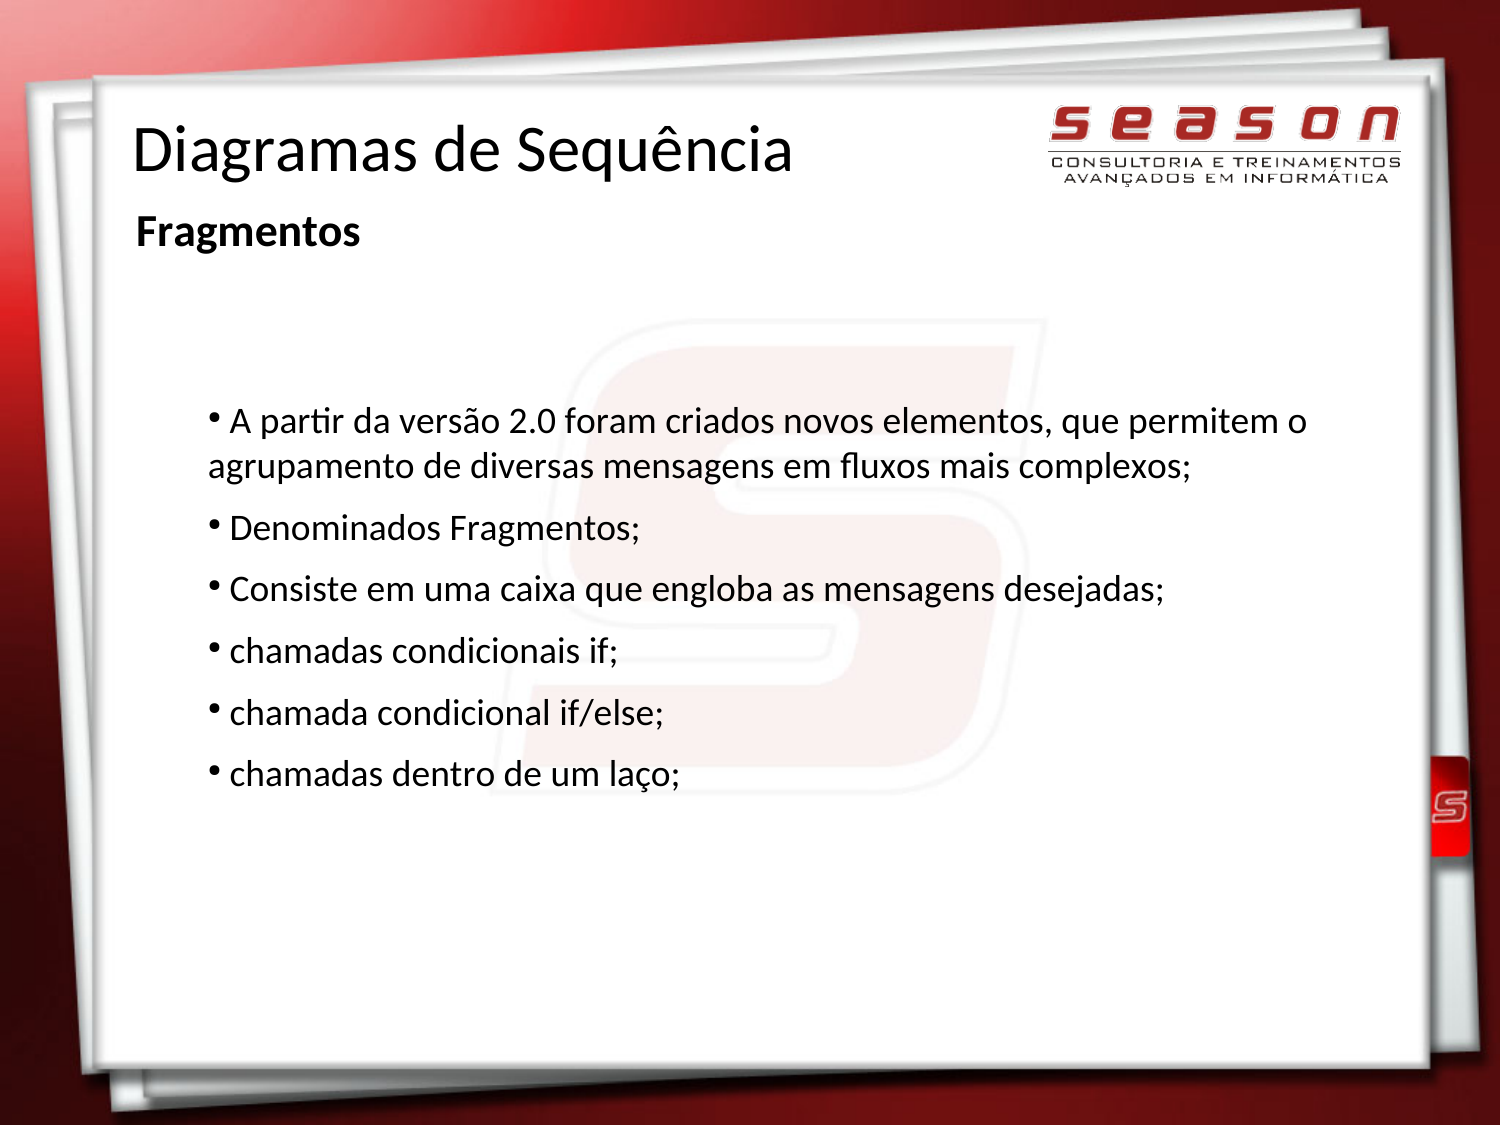

# Diagramas de Sequência
Fragmentos
 A partir da versão 2.0 foram criados novos elementos, que permitem o agrupamento de diversas mensagens em fluxos mais complexos;
 Denominados Fragmentos;
 Consiste em uma caixa que engloba as mensagens desejadas;
 chamadas condicionais if;
 chamada condicional if/else;
 chamadas dentro de um laço;